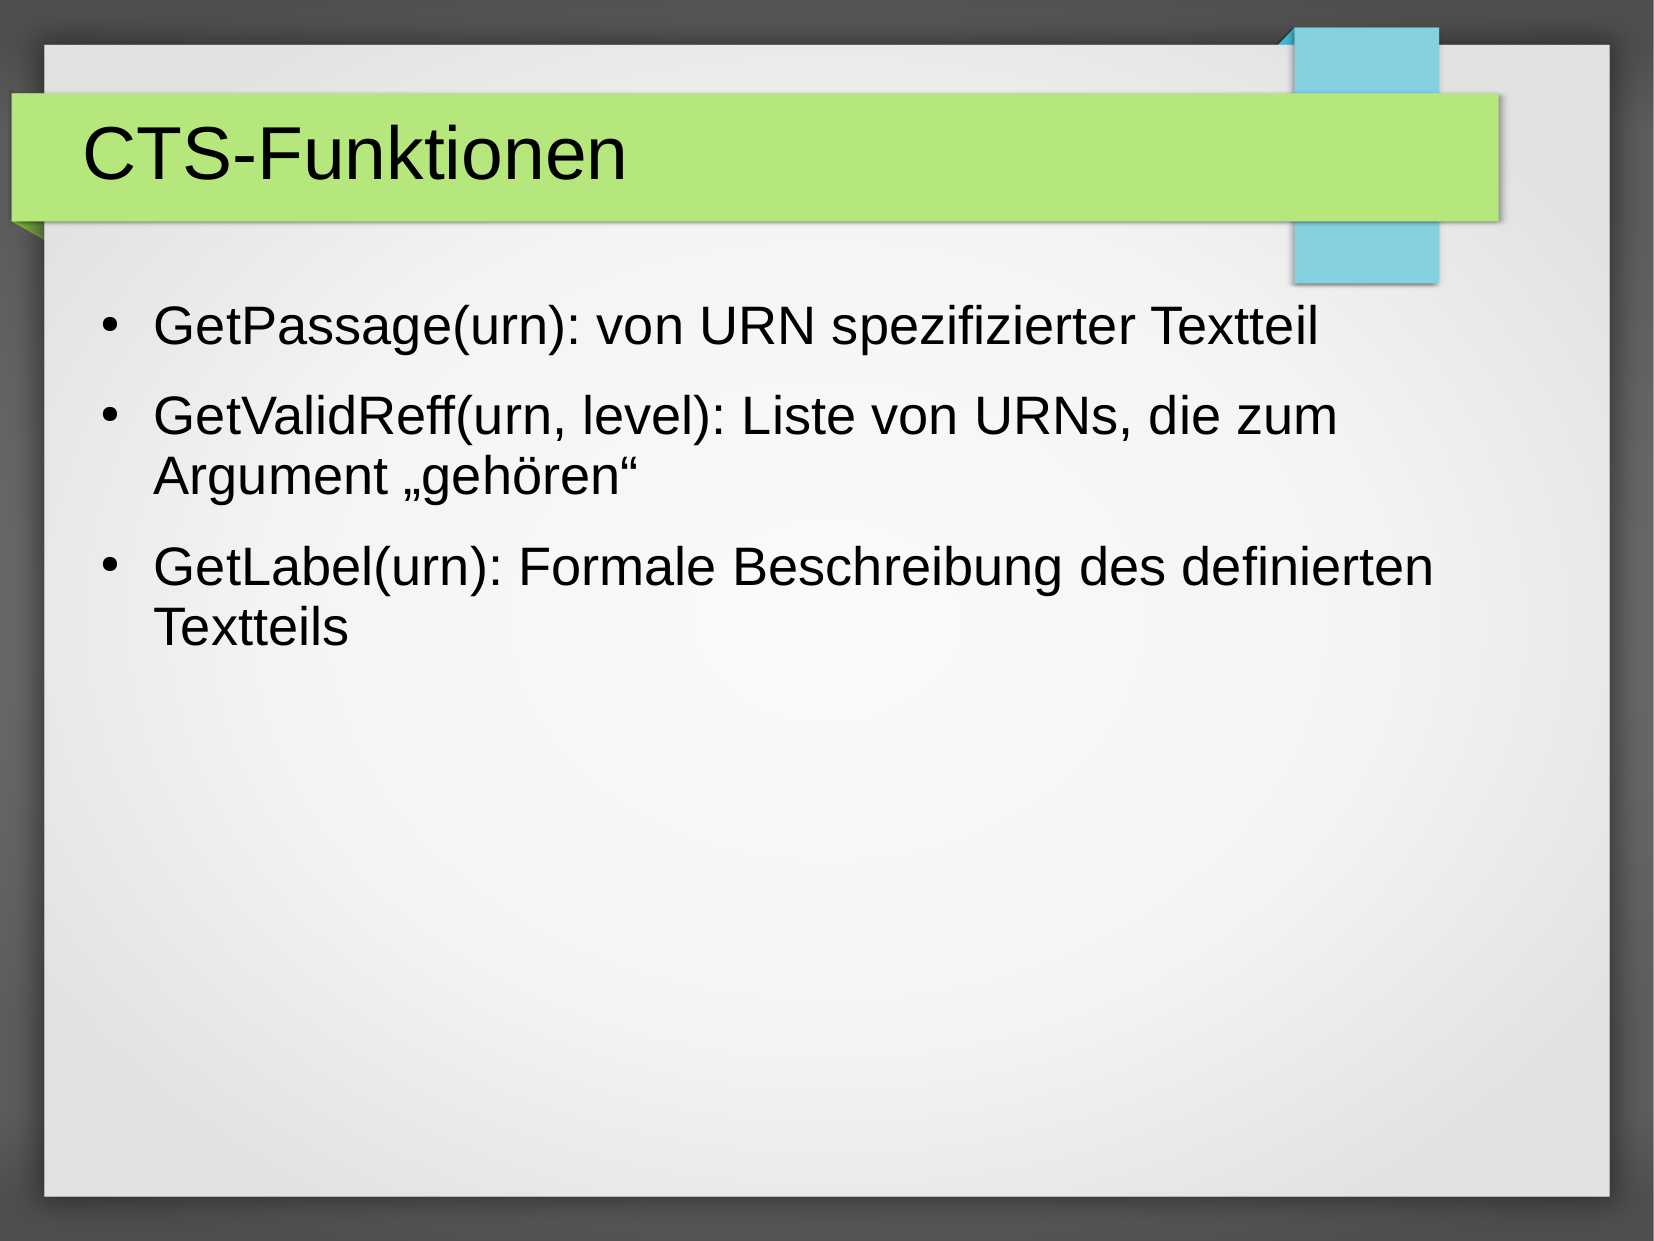

# CTS-Funktionen
GetPassage(urn): von URN spezifizierter Textteil
GetValidReff(urn, level): Liste von URNs, die zum Argument „gehören“
GetLabel(urn): Formale Beschreibung des definierten Textteils